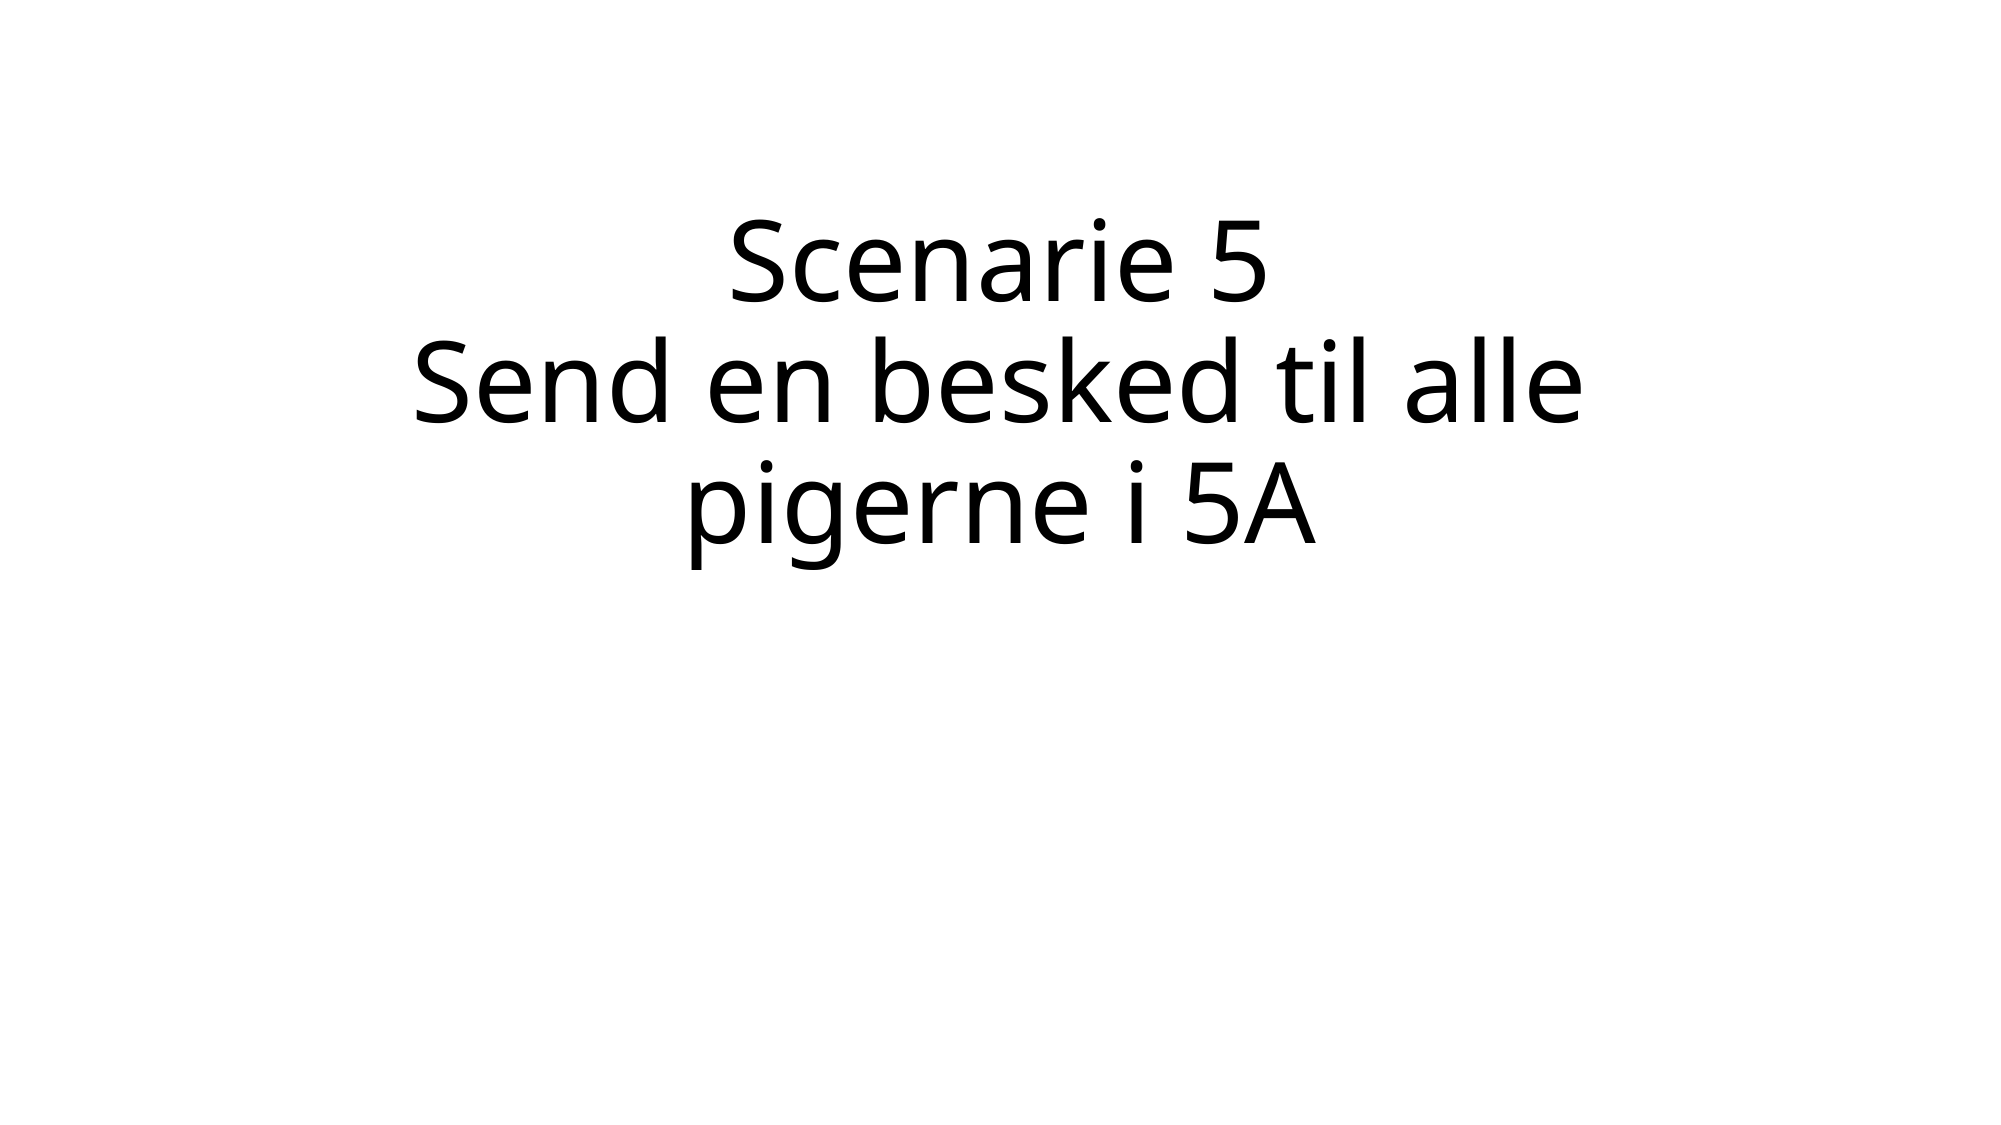

# Scenarie 5 Send en besked til alle pigerne i 5A